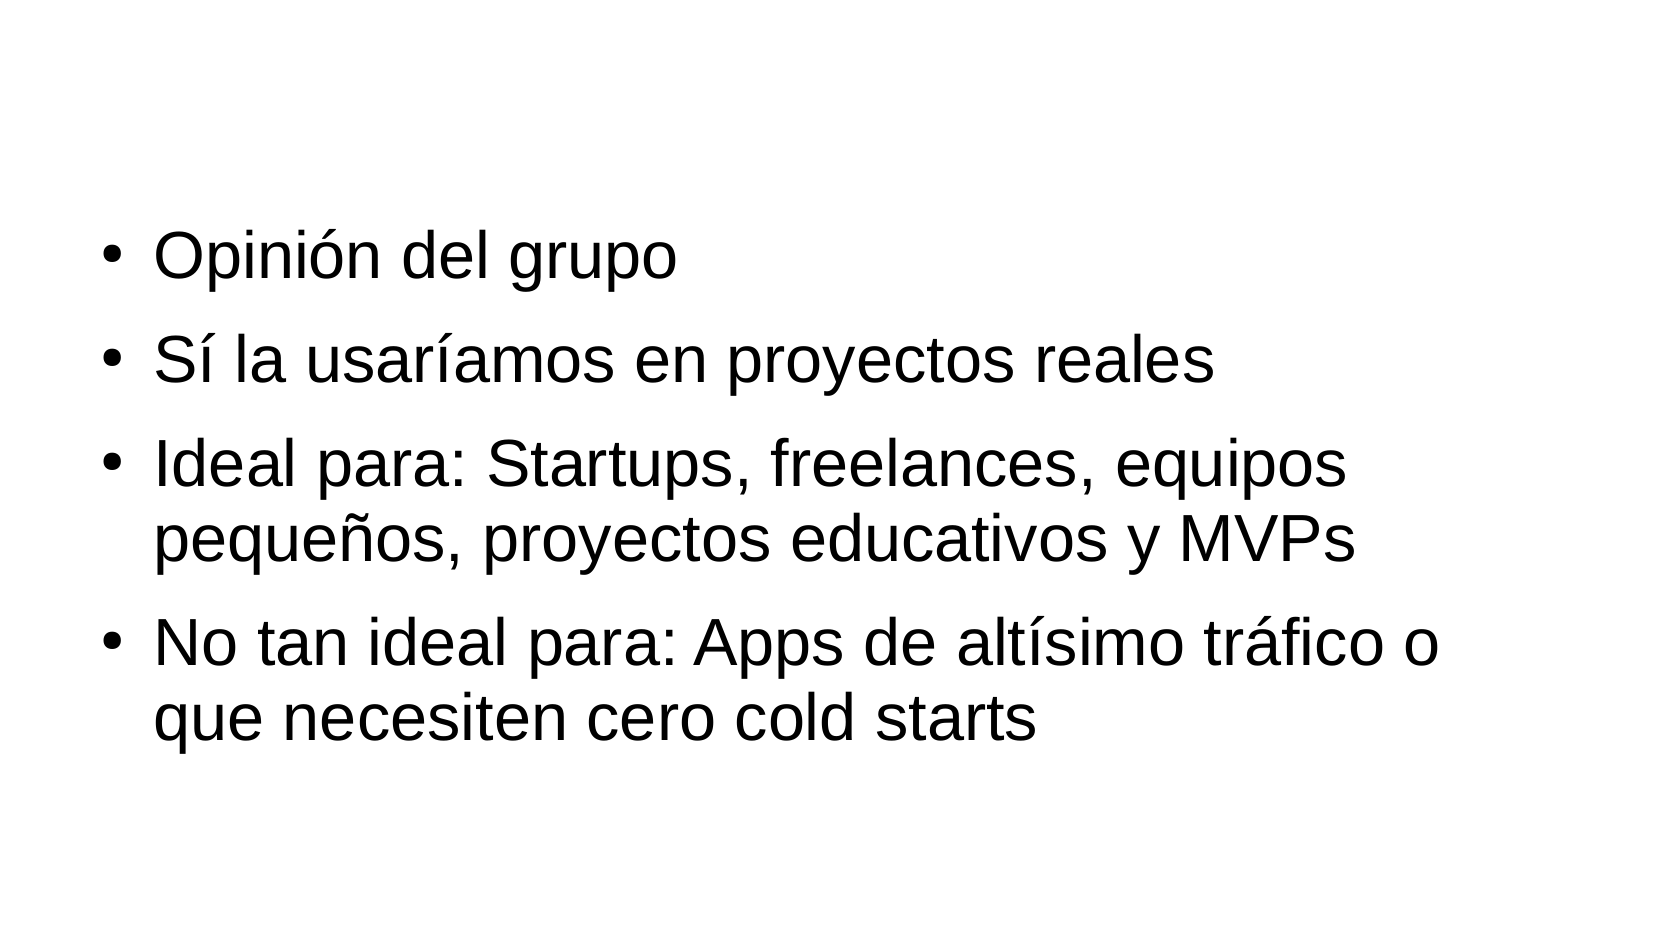

#
Opinión del grupo
Sí la usaríamos en proyectos reales
Ideal para: Startups, freelances, equipos pequeños, proyectos educativos y MVPs
No tan ideal para: Apps de altísimo tráfico o que necesiten cero cold starts